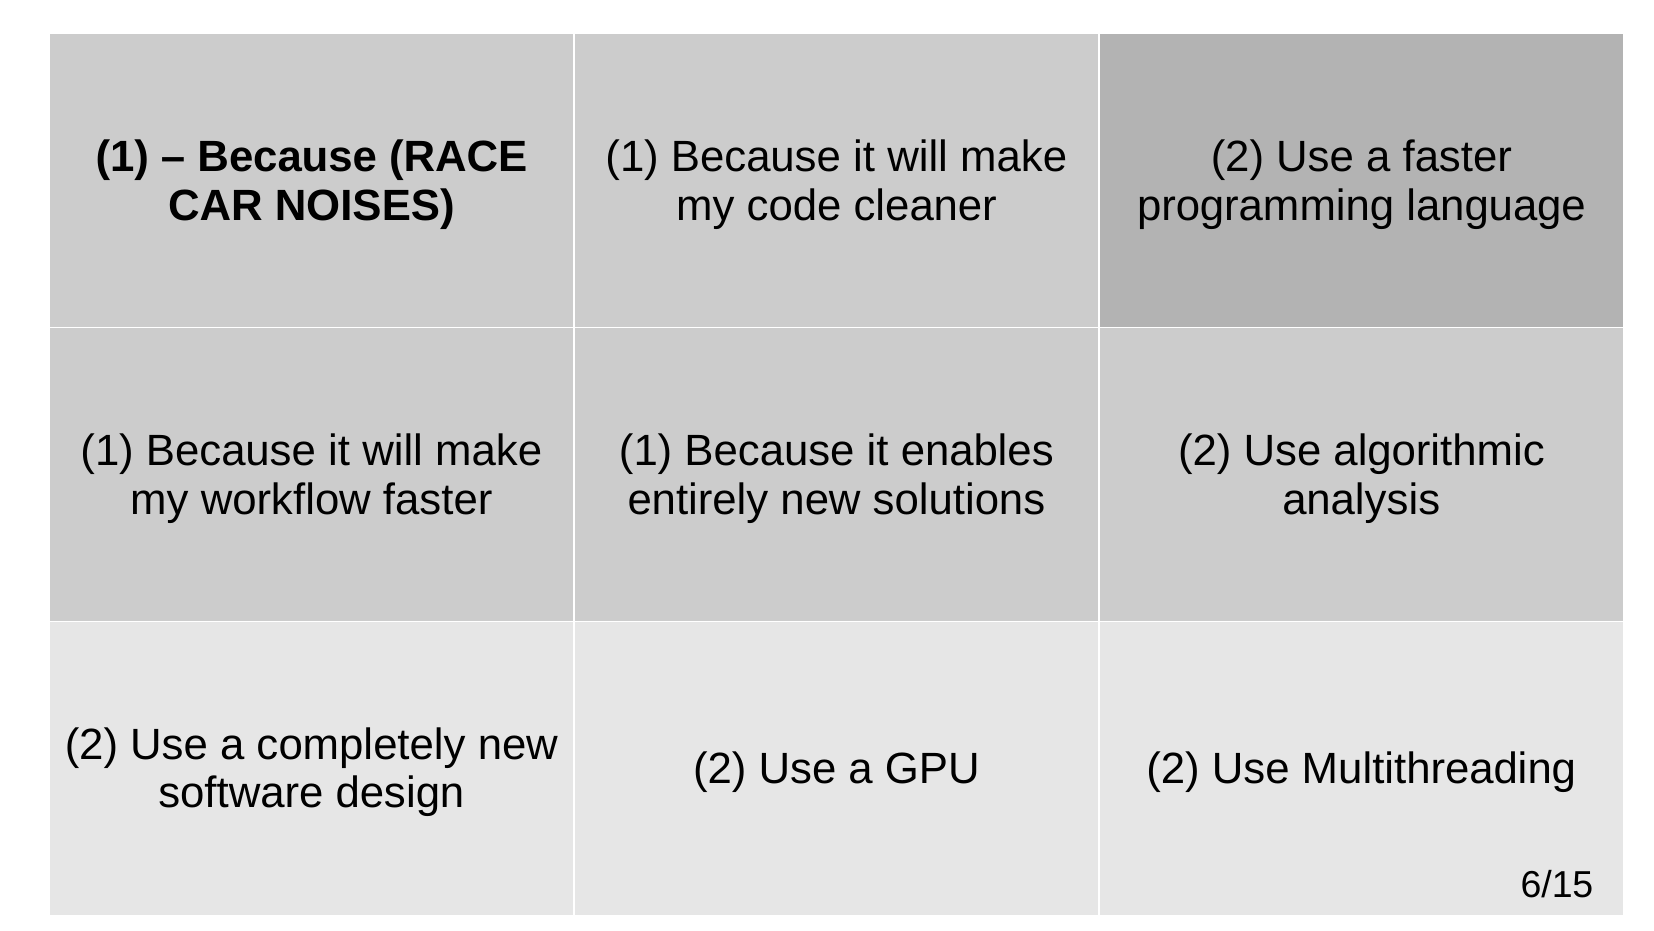

| (1) – Because (RACE CAR NOISES) | (1) Because it will make my code cleaner | (2) Use a faster programming language |
| --- | --- | --- |
| (1) Because it will make my workflow faster | (1) Because it enables entirely new solutions | (2) Use algorithmic analysis |
| (2) Use a completely new software design | (2) Use a GPU | (2) Use Multithreading |